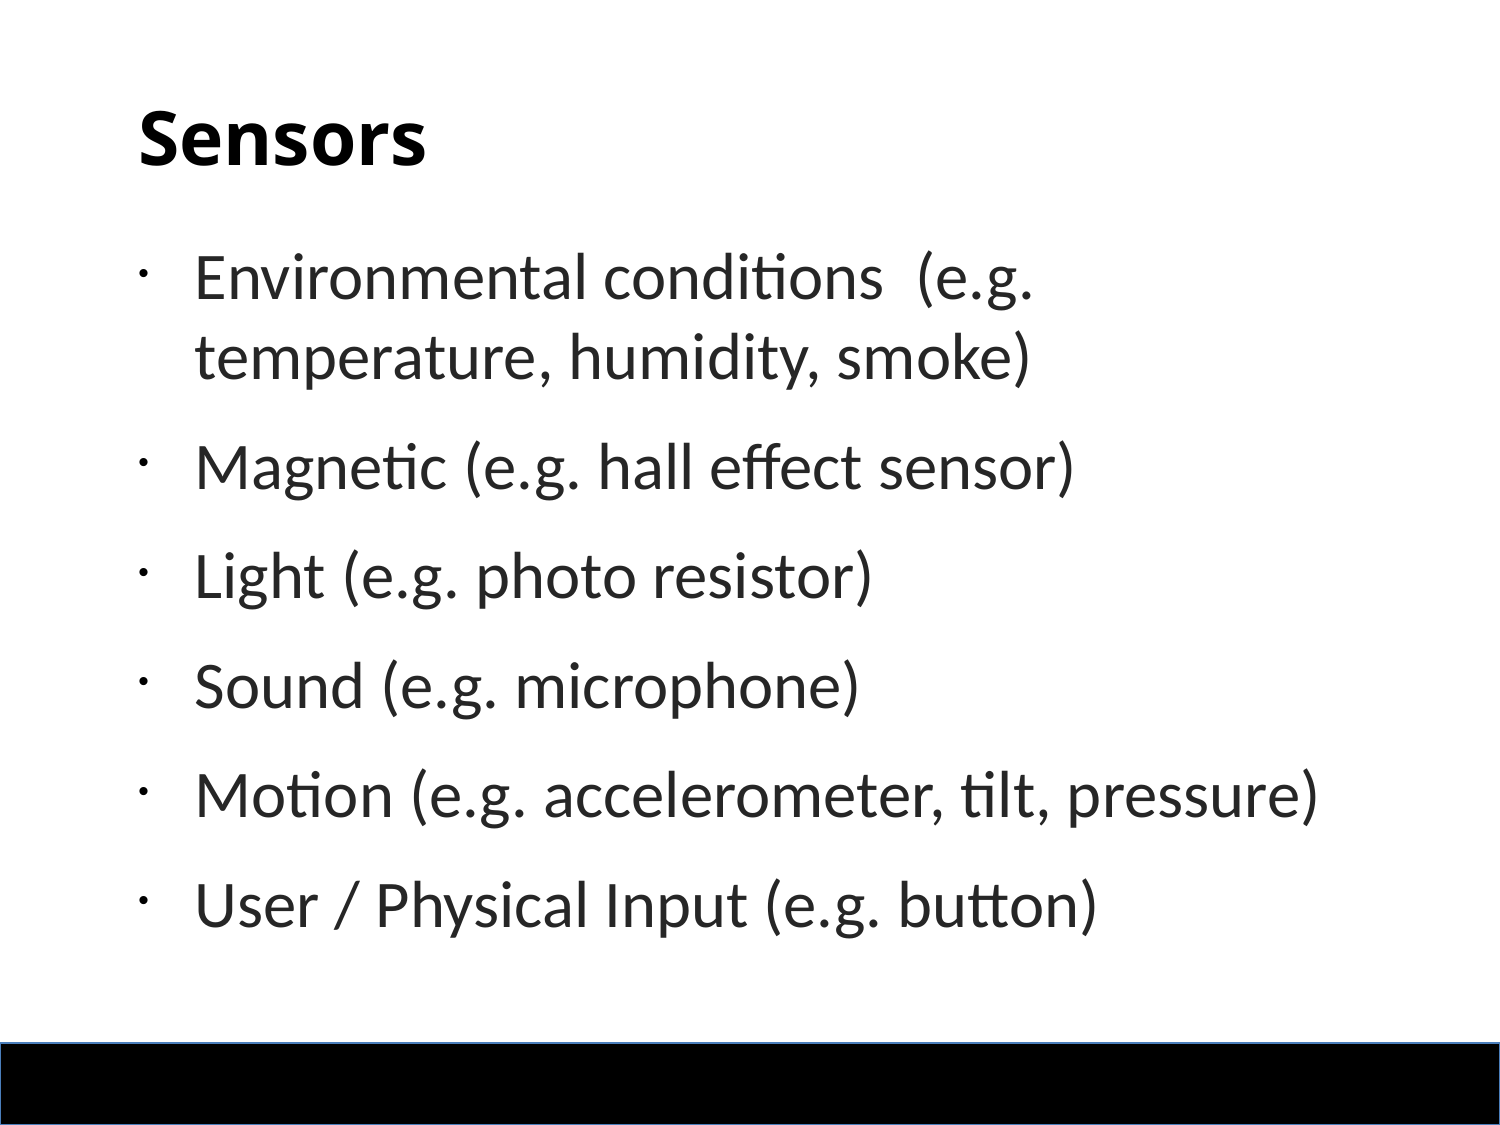

# Sensors
Environmental conditions   (e.g. temperature, humidity, smoke)
Magnetic (e.g. hall effect sensor)
Light (e.g. photo resistor)
Sound (e.g. microphone)
Motion (e.g. accelerometer, tilt, pressure)
User / Physical Input (e.g. button)